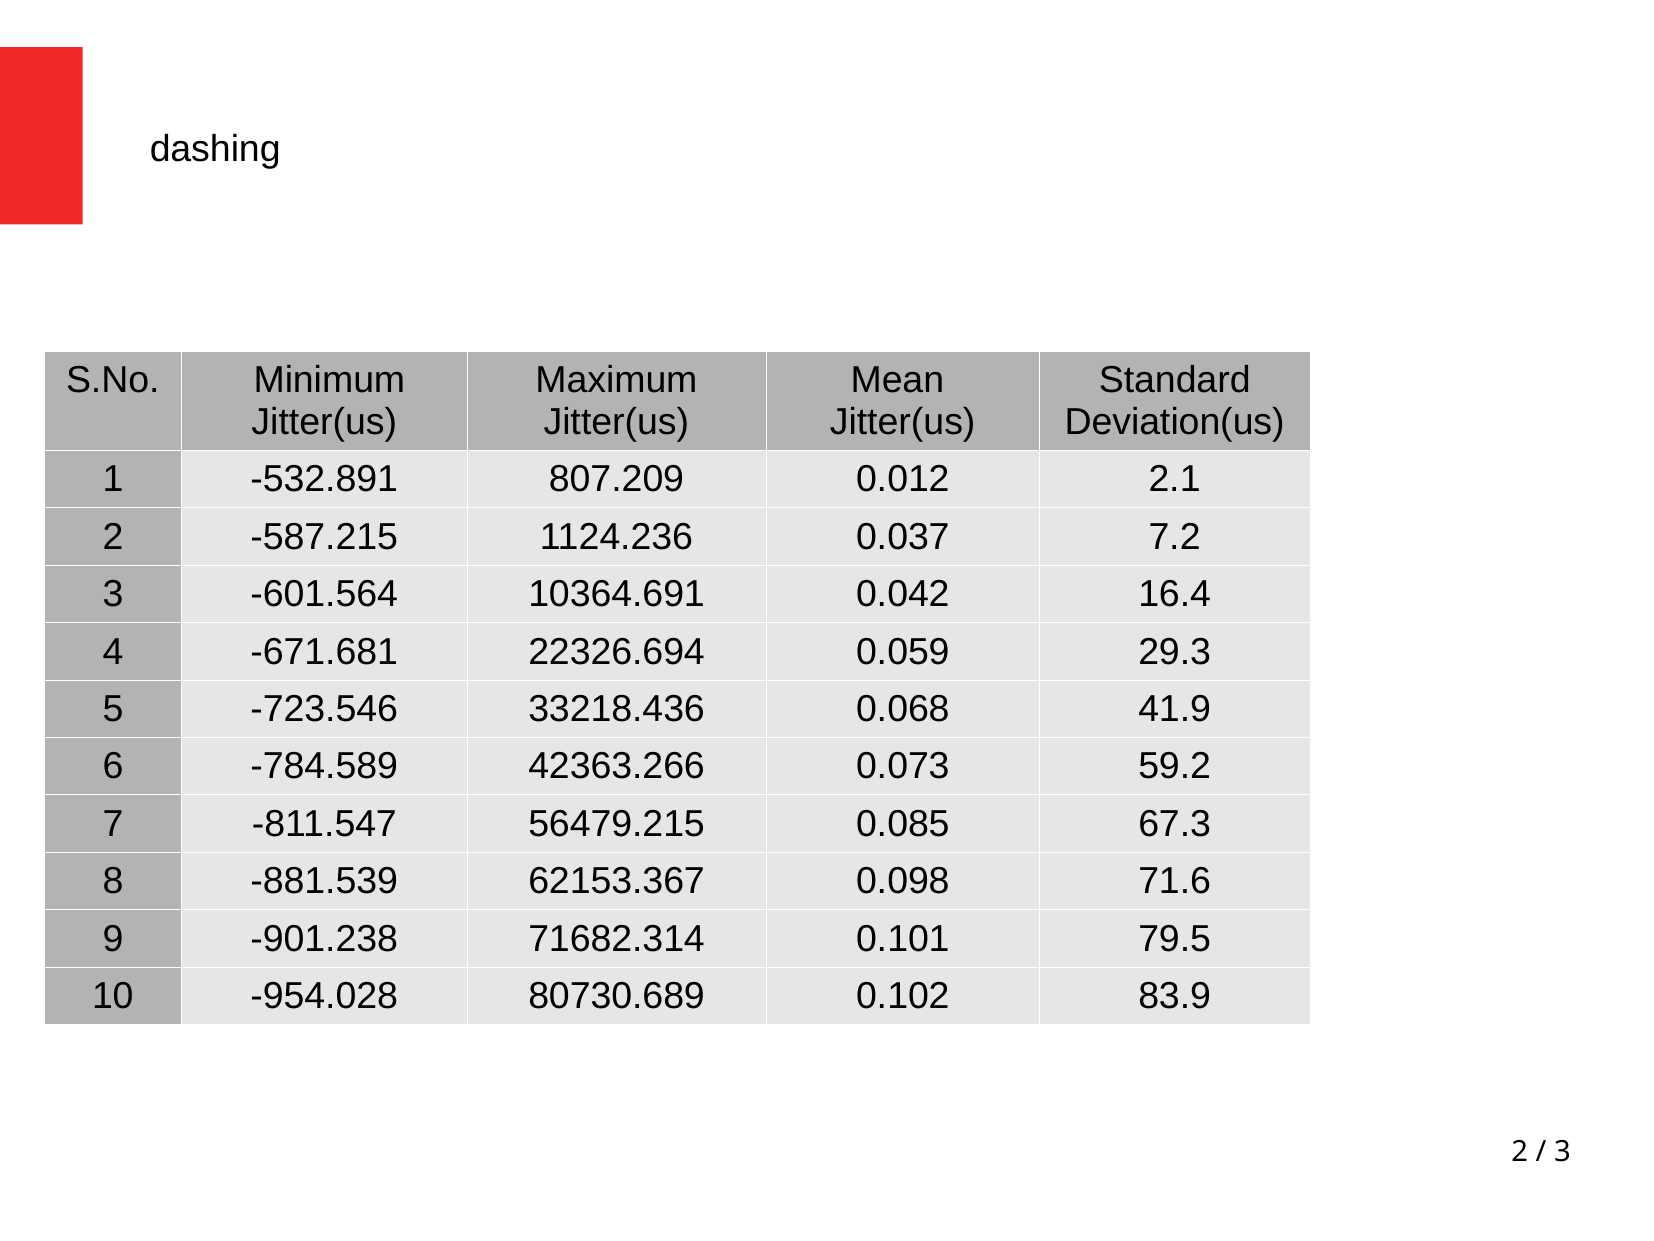

dashing
| S.No. | Minimum Jitter(us) | Maximum Jitter(us) | Mean Jitter(us) | Standard Deviation(us) |
| --- | --- | --- | --- | --- |
| 1 | -532.891 | 807.209 | 0.012 | 2.1 |
| 2 | -587.215 | 1124.236 | 0.037 | 7.2 |
| 3 | -601.564 | 10364.691 | 0.042 | 16.4 |
| 4 | -671.681 | 22326.694 | 0.059 | 29.3 |
| 5 | -723.546 | 33218.436 | 0.068 | 41.9 |
| 6 | -784.589 | 42363.266 | 0.073 | 59.2 |
| 7 | -811.547 | 56479.215 | 0.085 | 67.3 |
| 8 | -881.539 | 62153.367 | 0.098 | 71.6 |
| 9 | -901.238 | 71682.314 | 0.101 | 79.5 |
| 10 | -954.028 | 80730.689 | 0.102 | 83.9 |
2